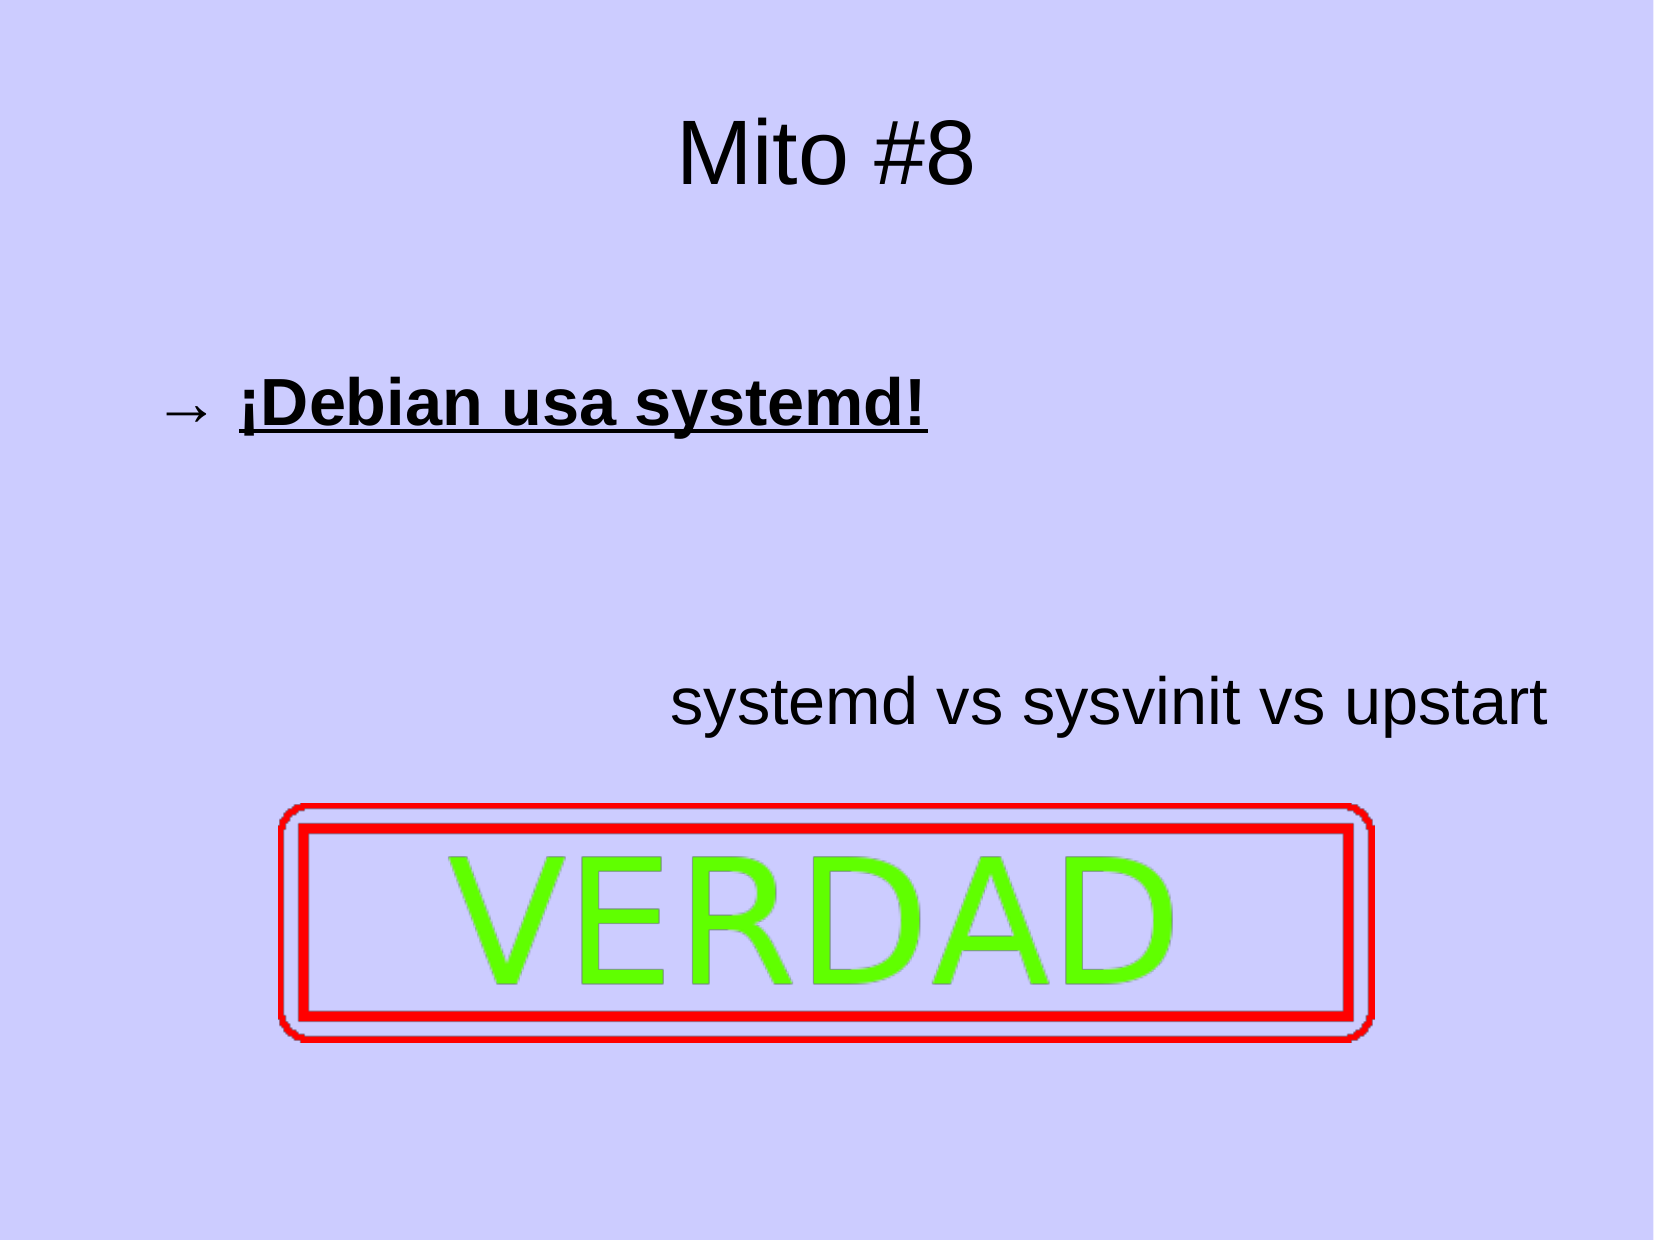

# Mito #8
→ ¡Debian usa systemd!
							systemd vs sysvinit vs upstart